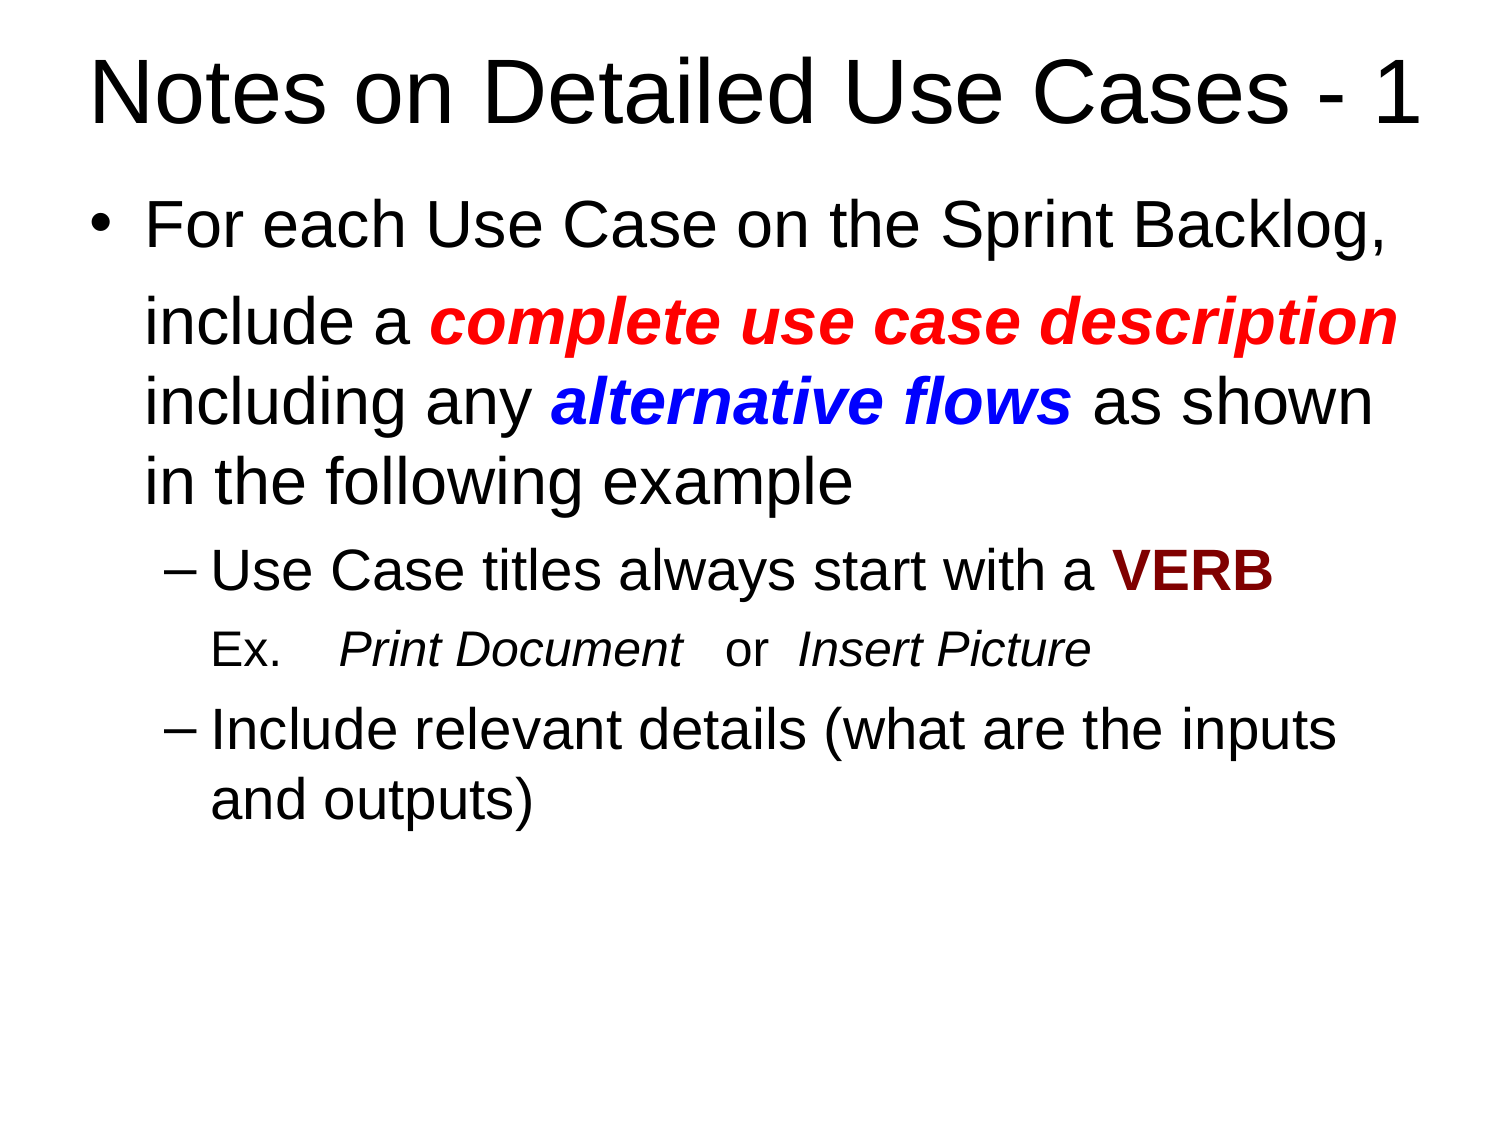

# Notes on Detailed Use Cases - 1
For each Use Case on the Sprint Backlog,
include a complete use case description including any alternative flows as shown in the following example
Use Case titles always start with a VERB
Ex. Print Document or Insert Picture
Include relevant details (what are the inputs and outputs)